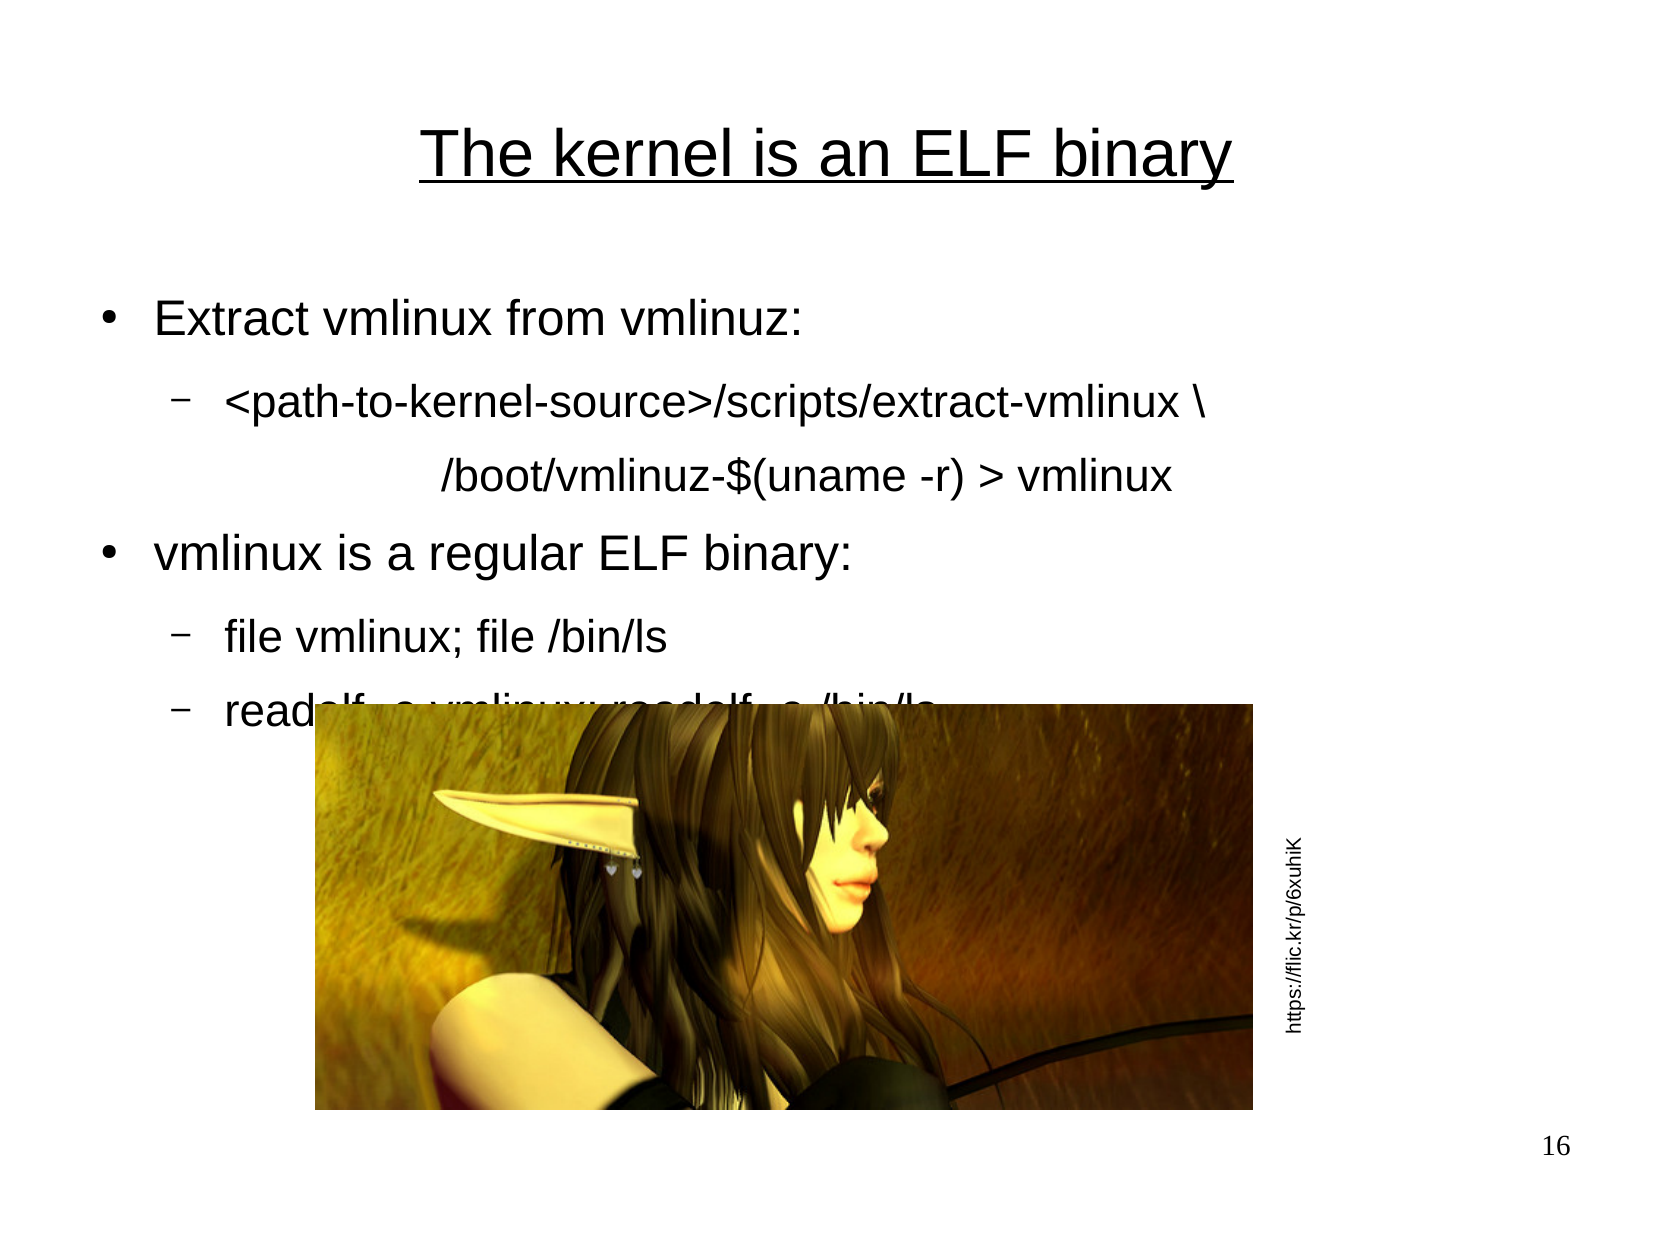

# The kernel is an ELF binary
Extract vmlinux from vmlinuz:
<path-to-kernel-source>/scripts/extract-vmlinux \
 /boot/vmlinuz-$(uname -r) > vmlinux
vmlinux is a regular ELF binary:
file vmlinux; file /bin/ls
readelf -e vmlinux; readelf -e /bin/ls
https://flic.kr/p/6xuhiK
16